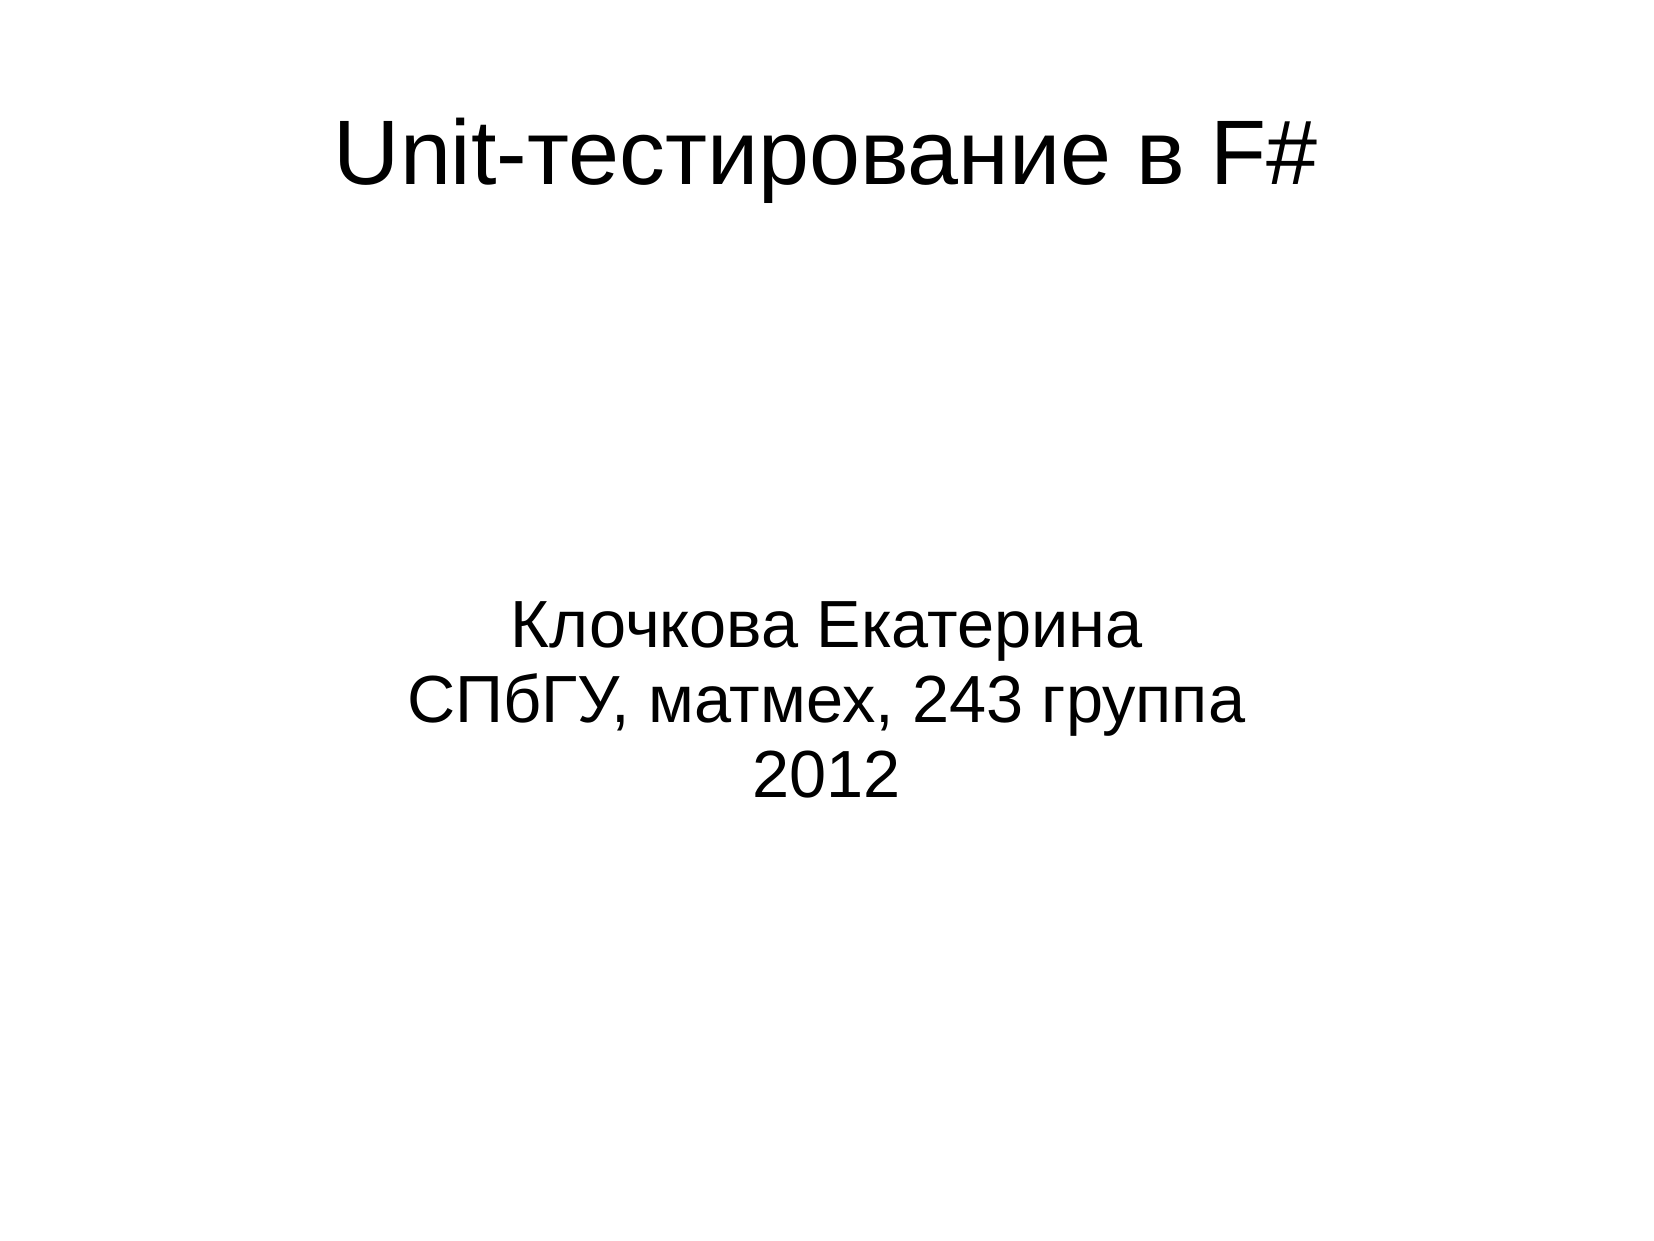

# Unit-тестирование в F#
Клочкова Екатерина
СПбГУ, матмех, 243 группа
2012